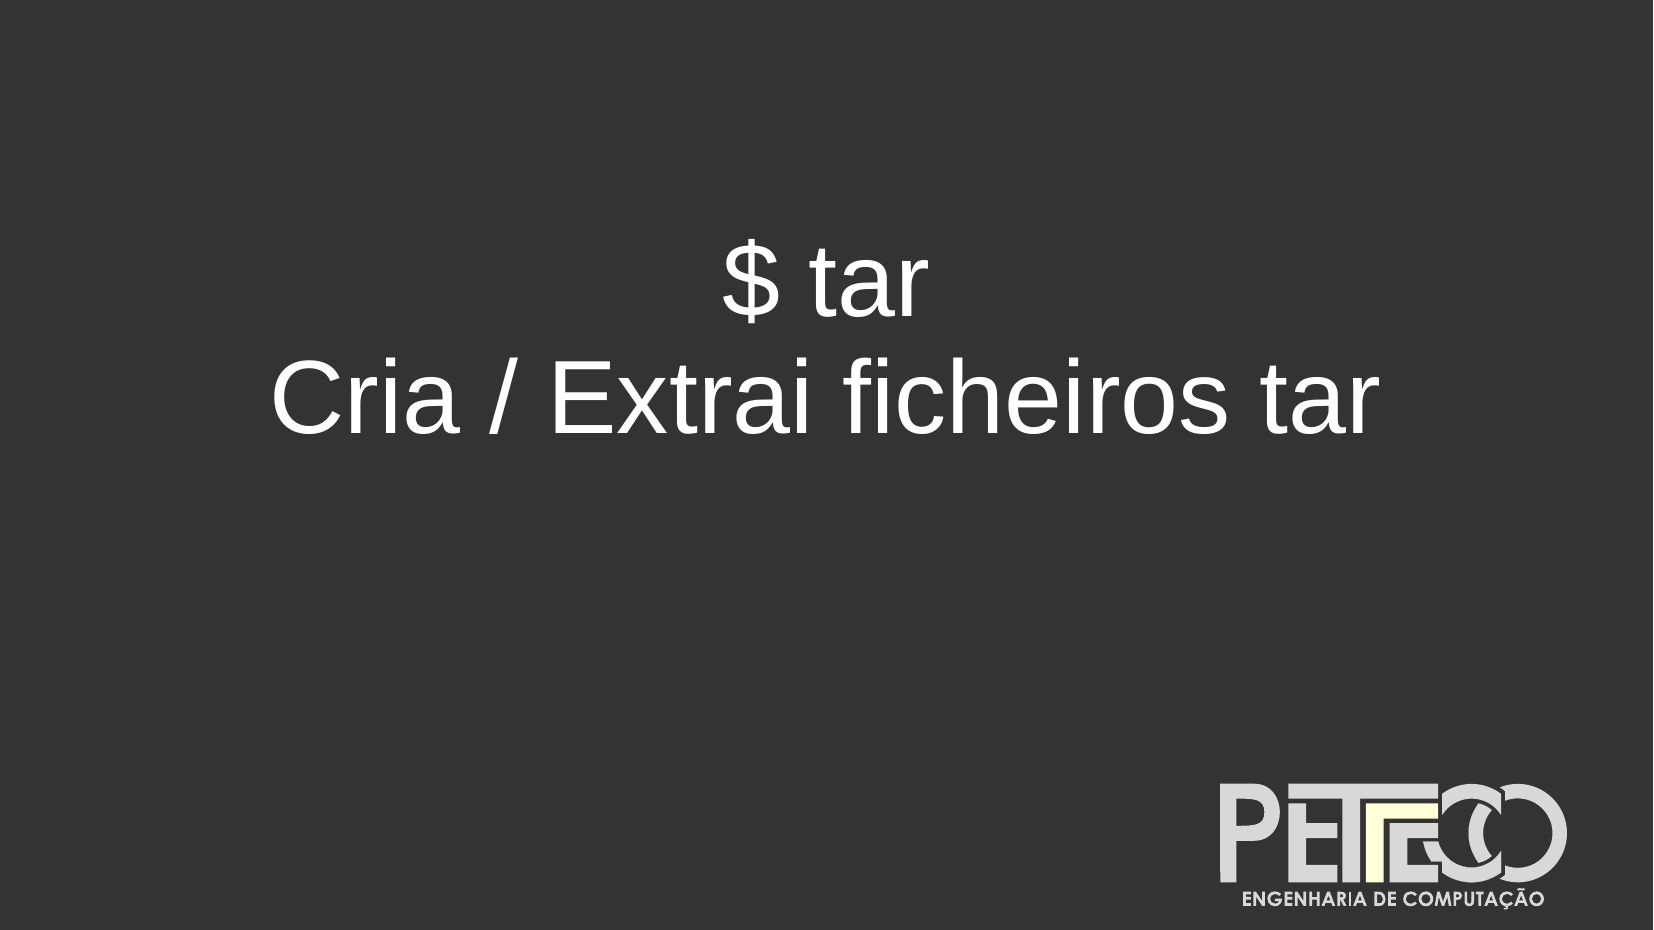

# $ tar
Cria / Extrai ficheiros tar